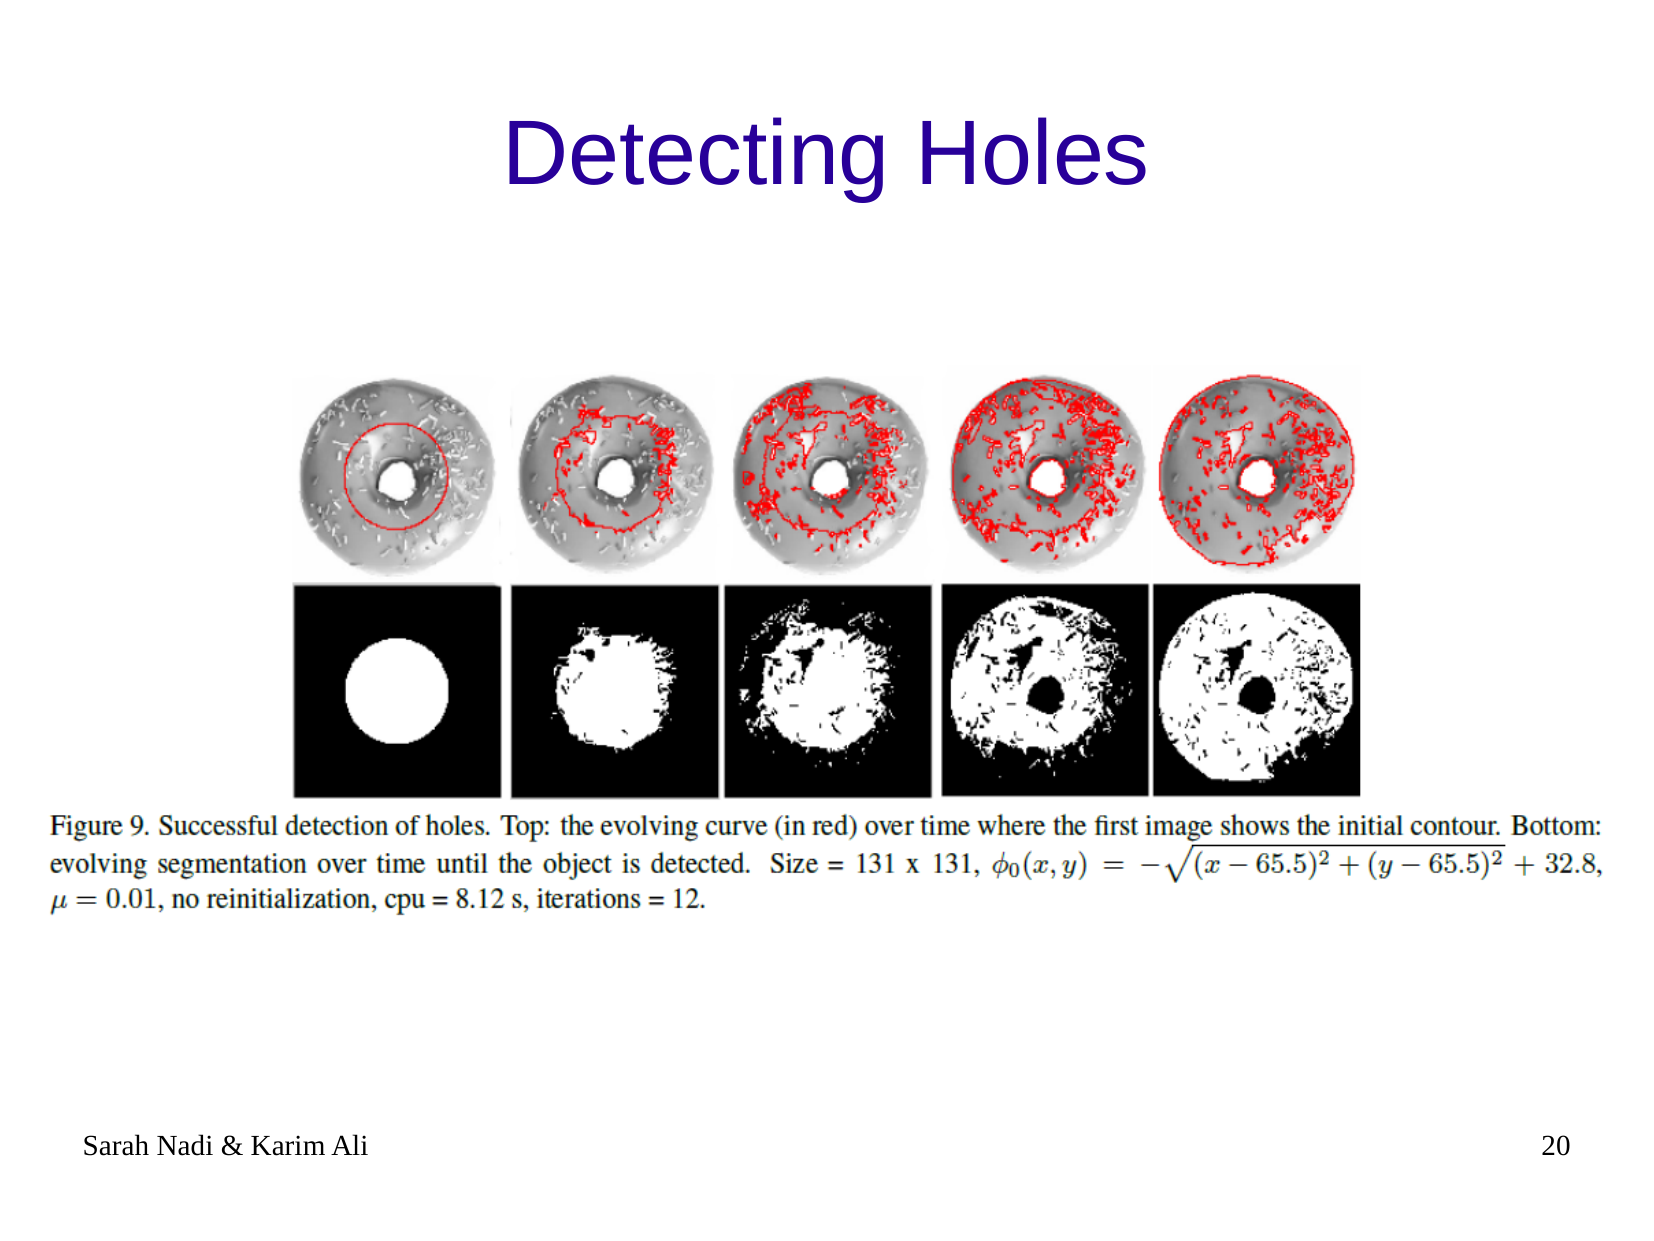

# Detecting Holes
Sarah Nadi & Karim Ali
20